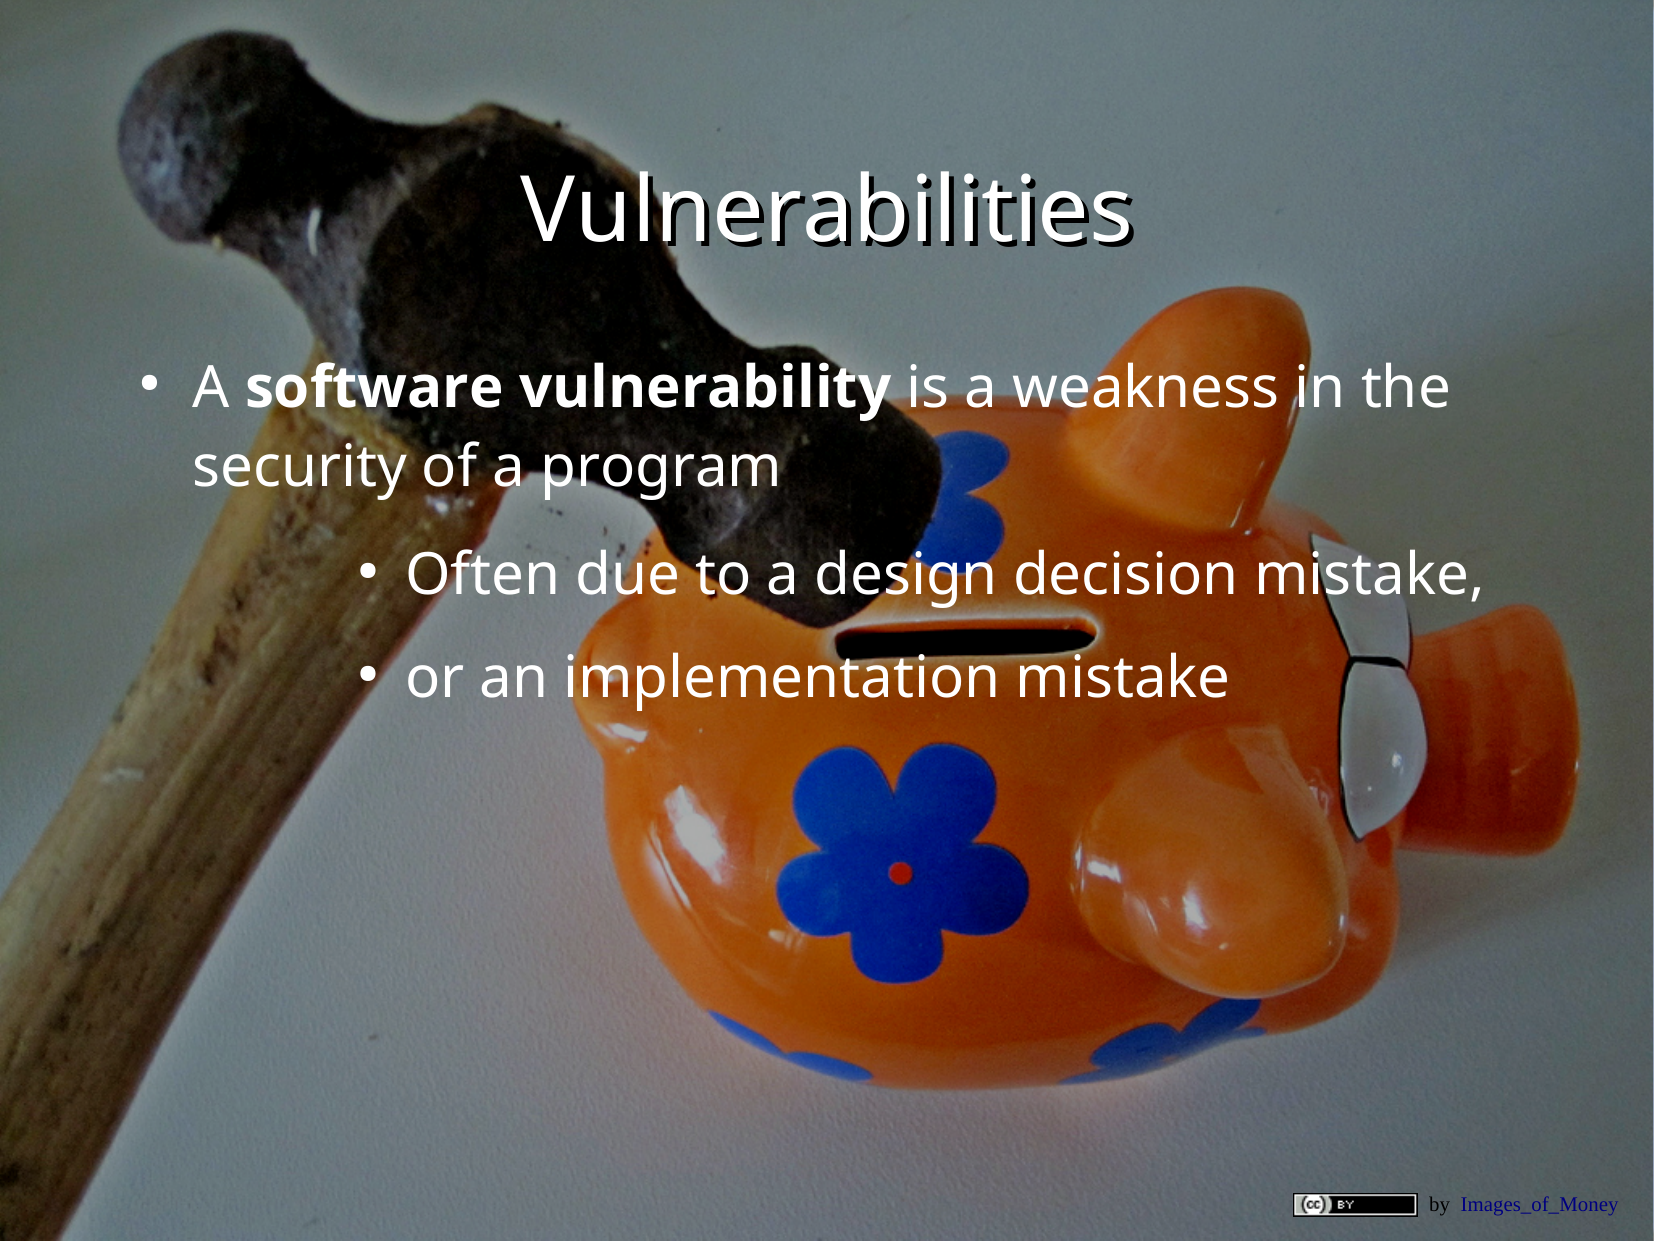

# Vulnerabilities
A software vulnerability is a weakness in the security of a program
Often due to a design decision mistake,
or an implementation mistake
by  Images_of_Money